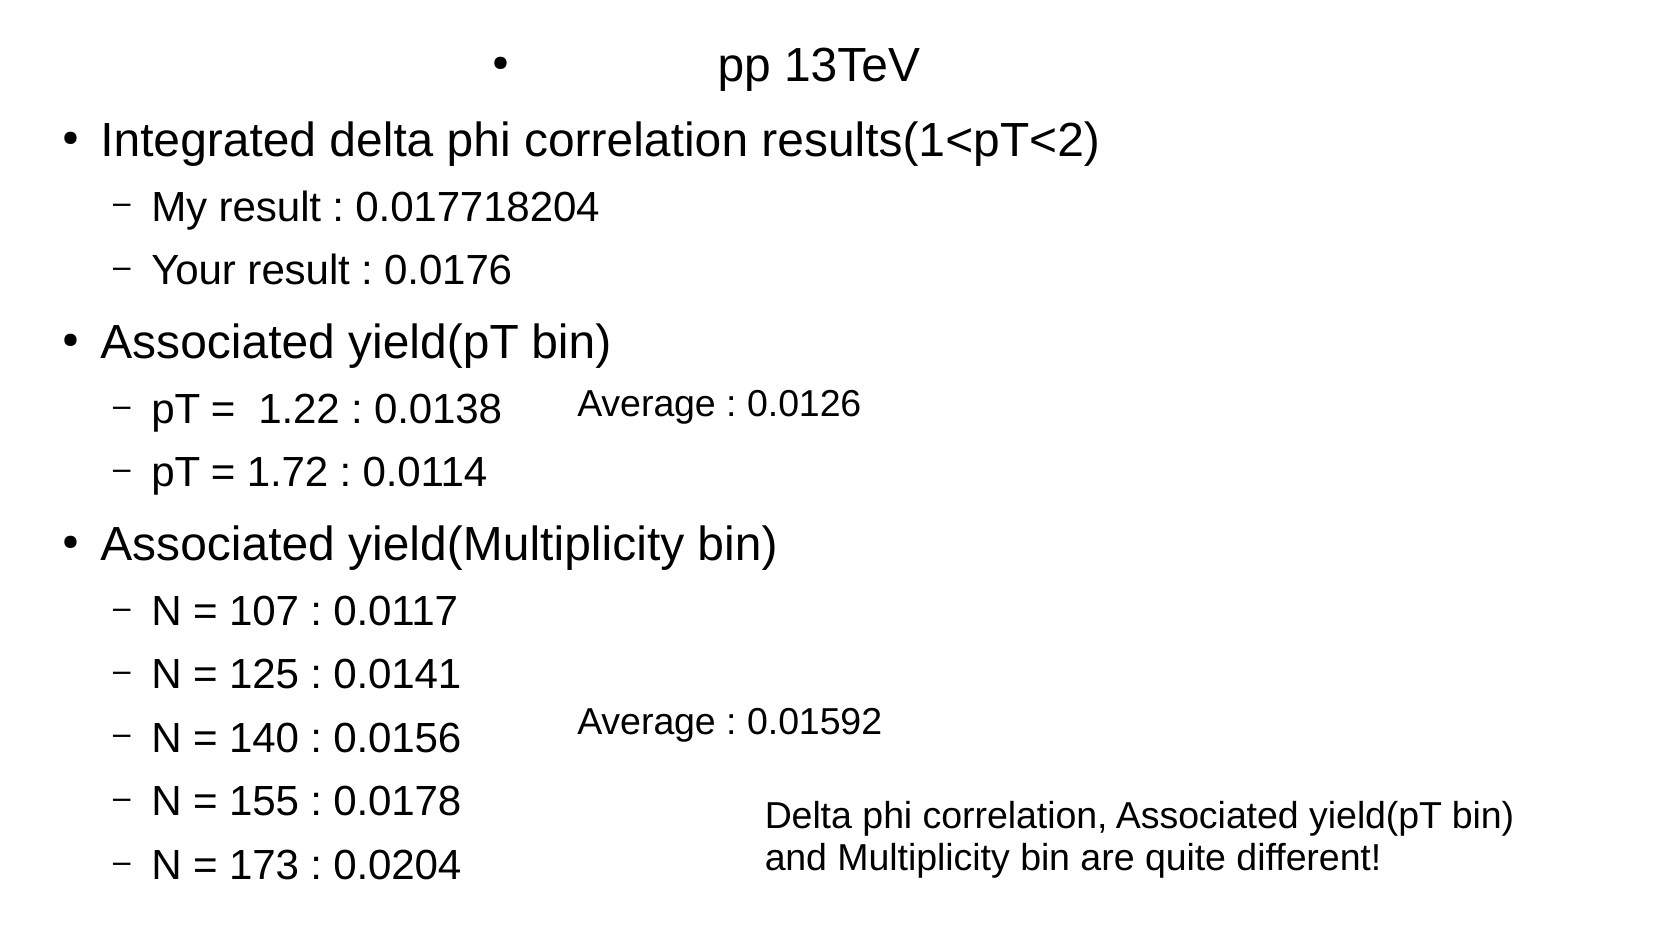

# pp 13TeV
Integrated delta phi correlation results(1<pT<2)
My result : 0.017718204
Your result : 0.0176
Associated yield(pT bin)
pT = 1.22 : 0.0138
pT = 1.72 : 0.0114
Associated yield(Multiplicity bin)
N = 107 : 0.0117
N = 125 : 0.0141
N = 140 : 0.0156
N = 155 : 0.0178
N = 173 : 0.0204
Average : 0.0126
Average : 0.01592
Delta phi correlation, Associated yield(pT bin) and Multiplicity bin are quite different!